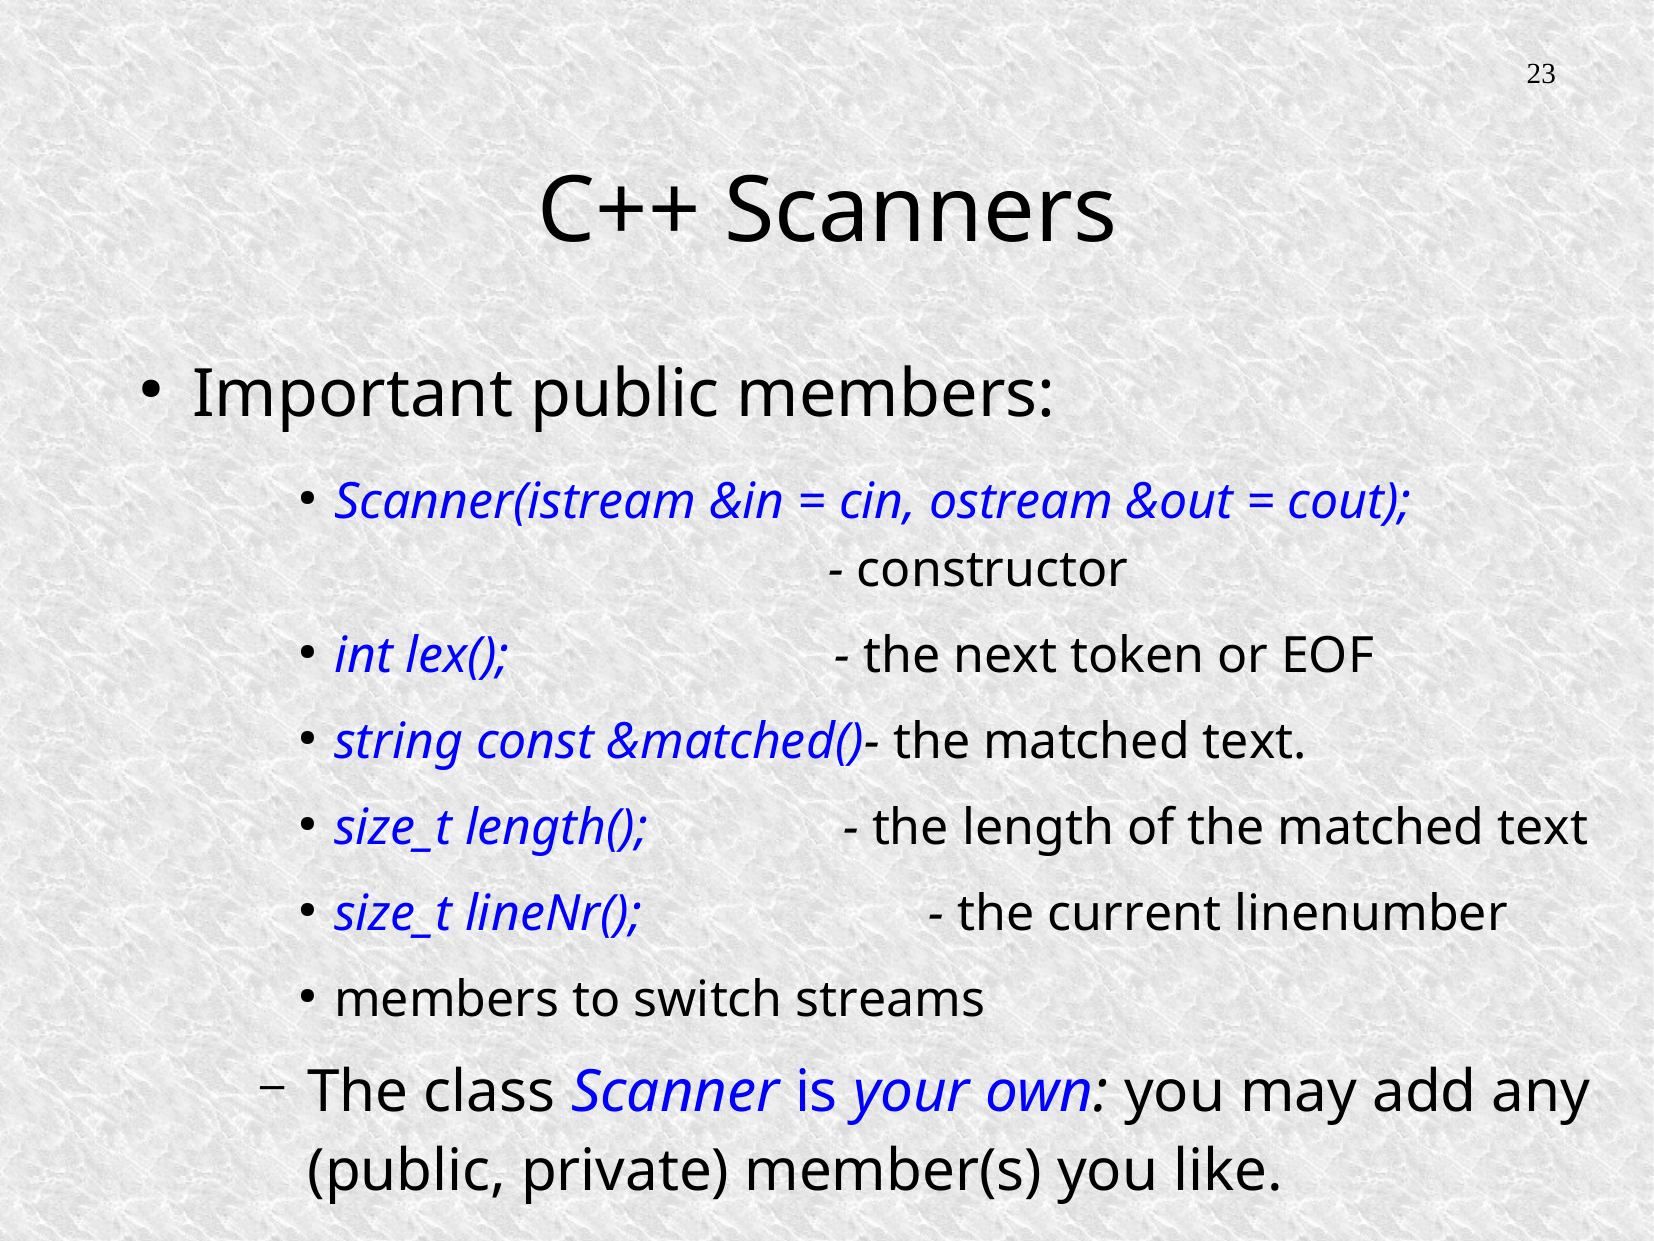

23
# C++ Scanners
Important public members:
Scanner(istream &in = cin, ostream &out = cout);
 - constructor
int lex(); - the next token or EOF
string const &matched()- the matched text.
size_t length(); - the length of the matched text
size_t lineNr();			 - the current linenumber
members to switch streams
The class Scanner is your own: you may add any (public, private) member(s) you like.